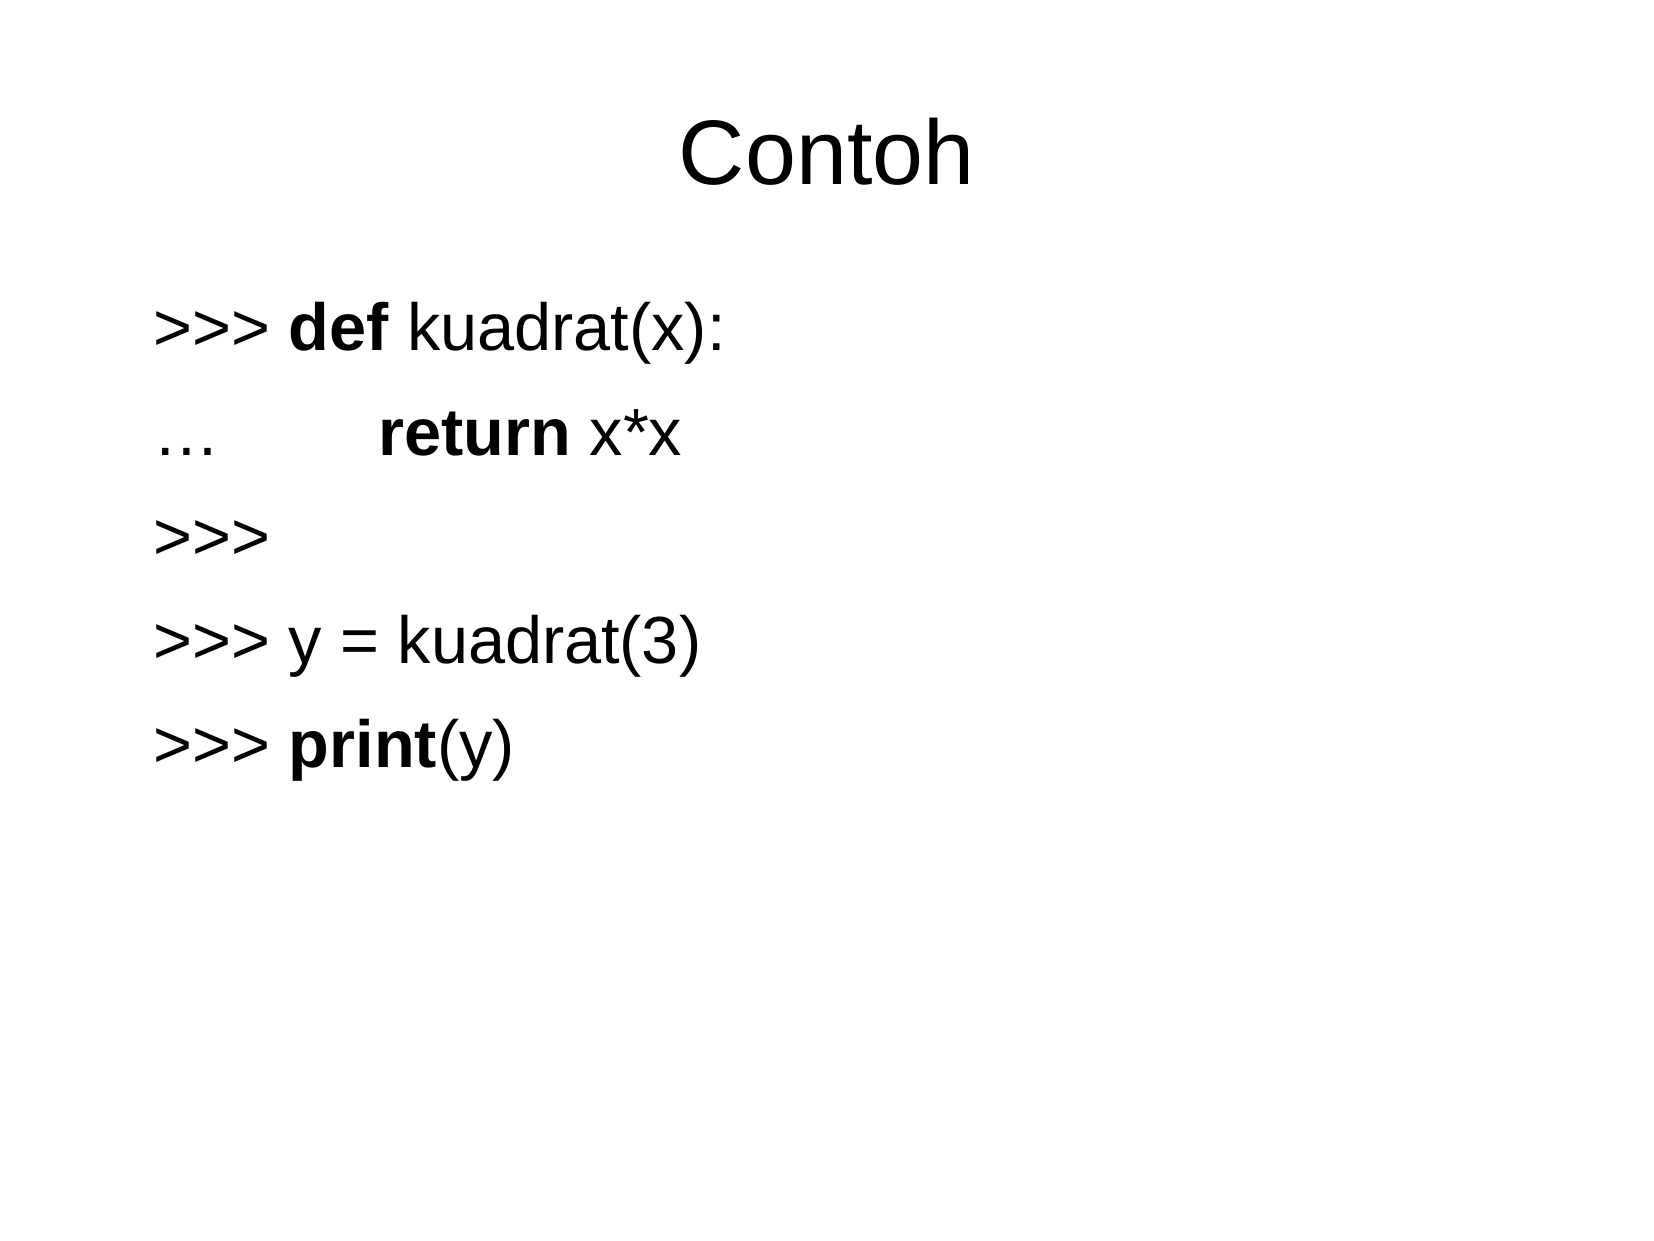

# Contoh
>>> def kuadrat(x):
…			return x*x
>>>
>>> y = kuadrat(3)
>>> print(y)